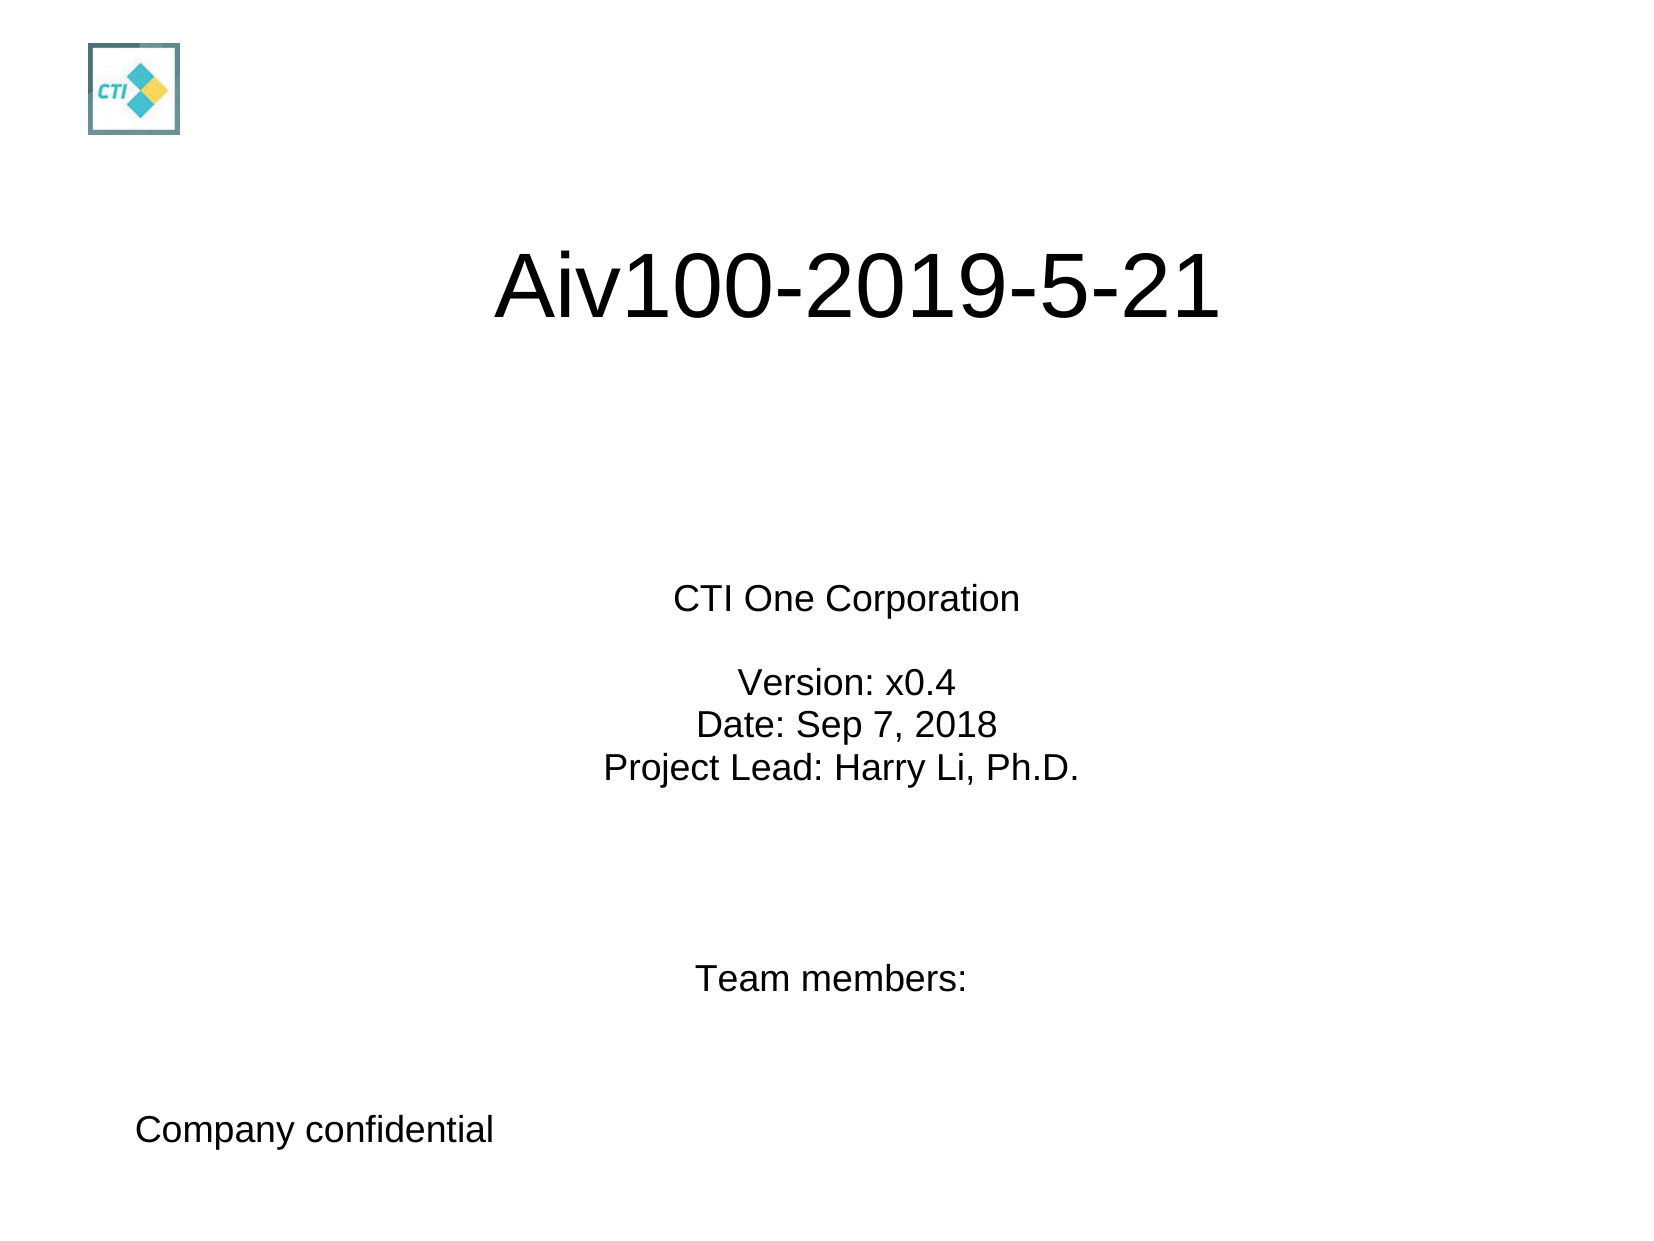

Aiv100-2019-5-21
CTI One Corporation
Version: x0.4
Date: Sep 7, 2018
Project Lead: Harry Li, Ph.D.
Team members:
Company confidential